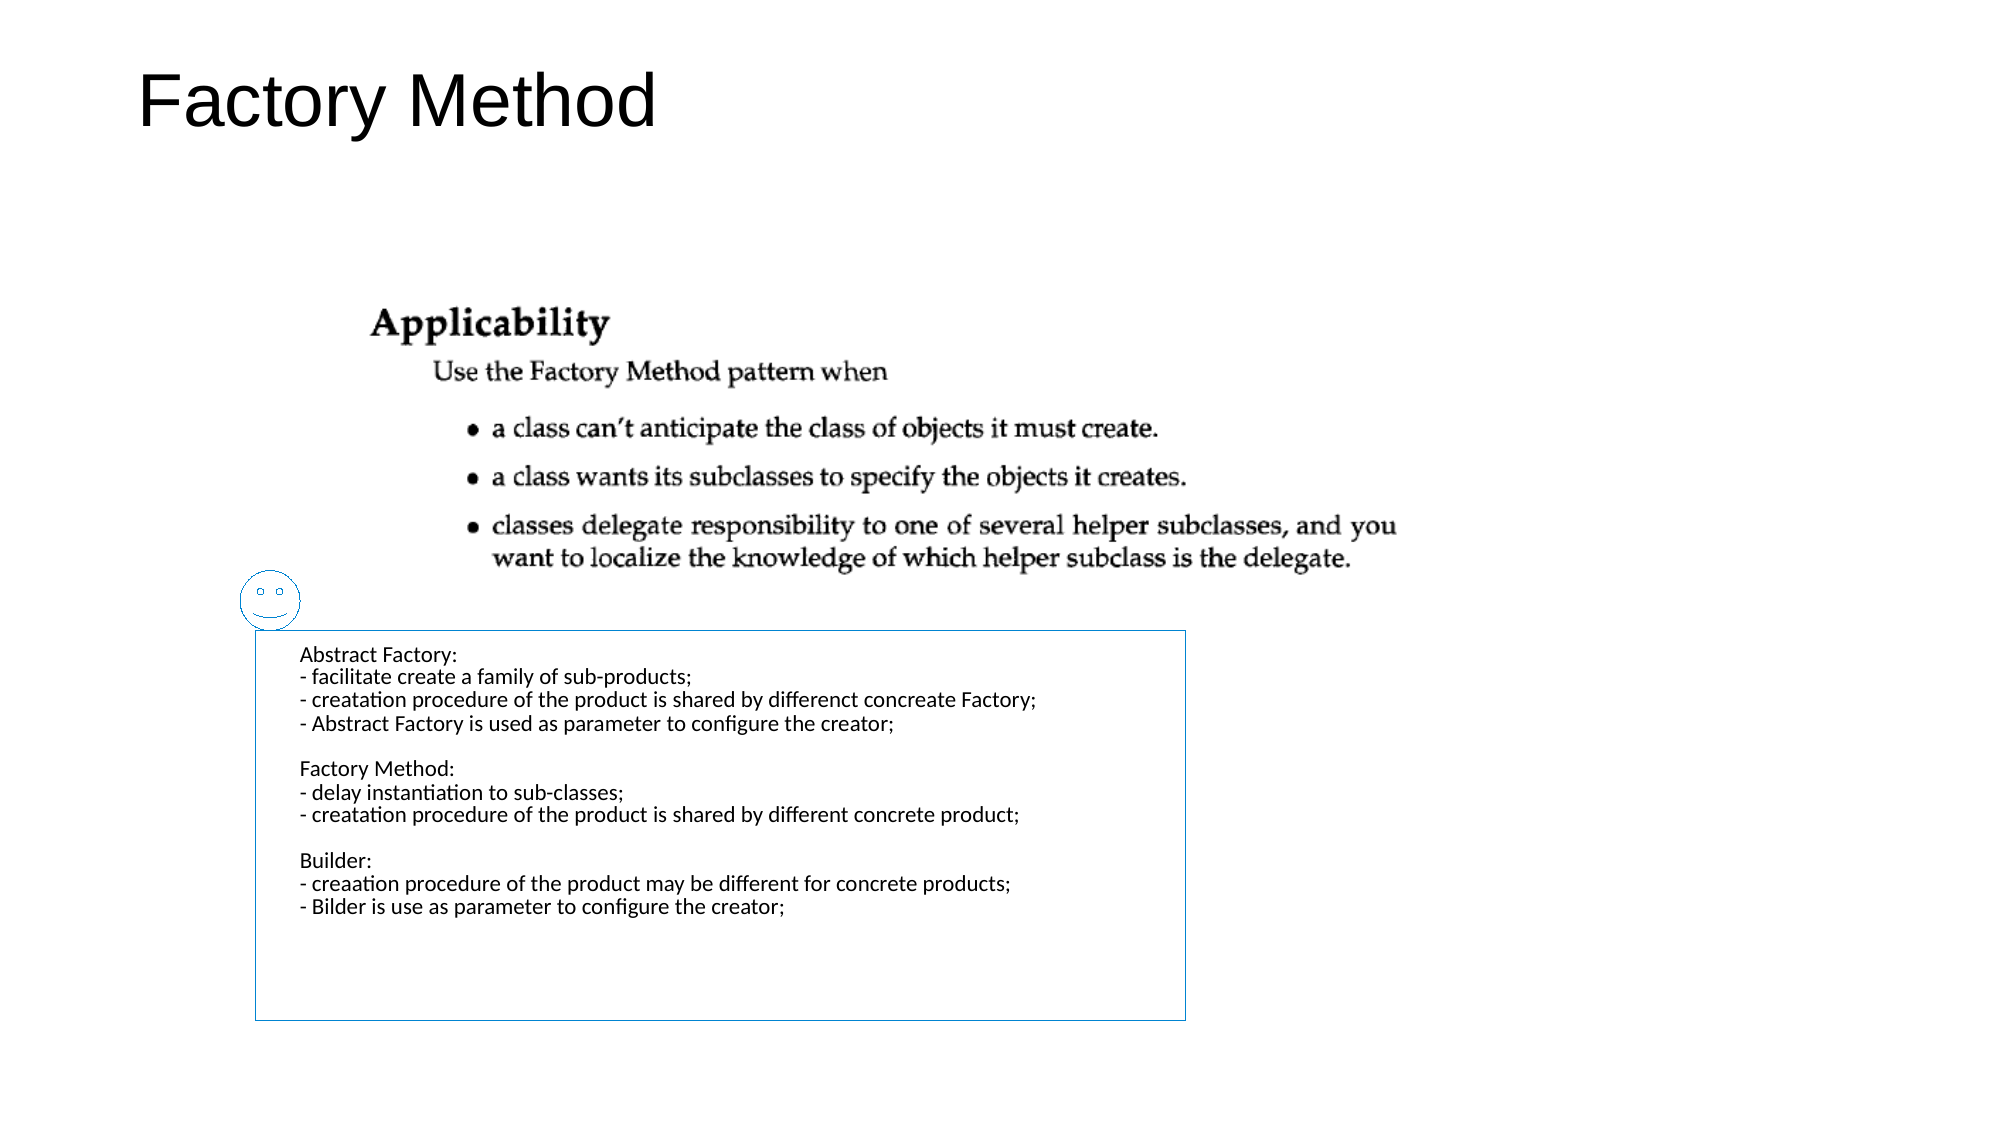

# Factory Method
Abstract Factory:
- facilitate create a family of sub-products;
- creatation procedure of the product is shared by differenct concreate Factory;
- Abstract Factory is used as parameter to configure the creator;
Factory Method:
- delay instantiation to sub-classes;
- creatation procedure of the product is shared by different concrete product;
Builder:
- creaation procedure of the product may be different for concrete products;
- Bilder is use as parameter to configure the creator;